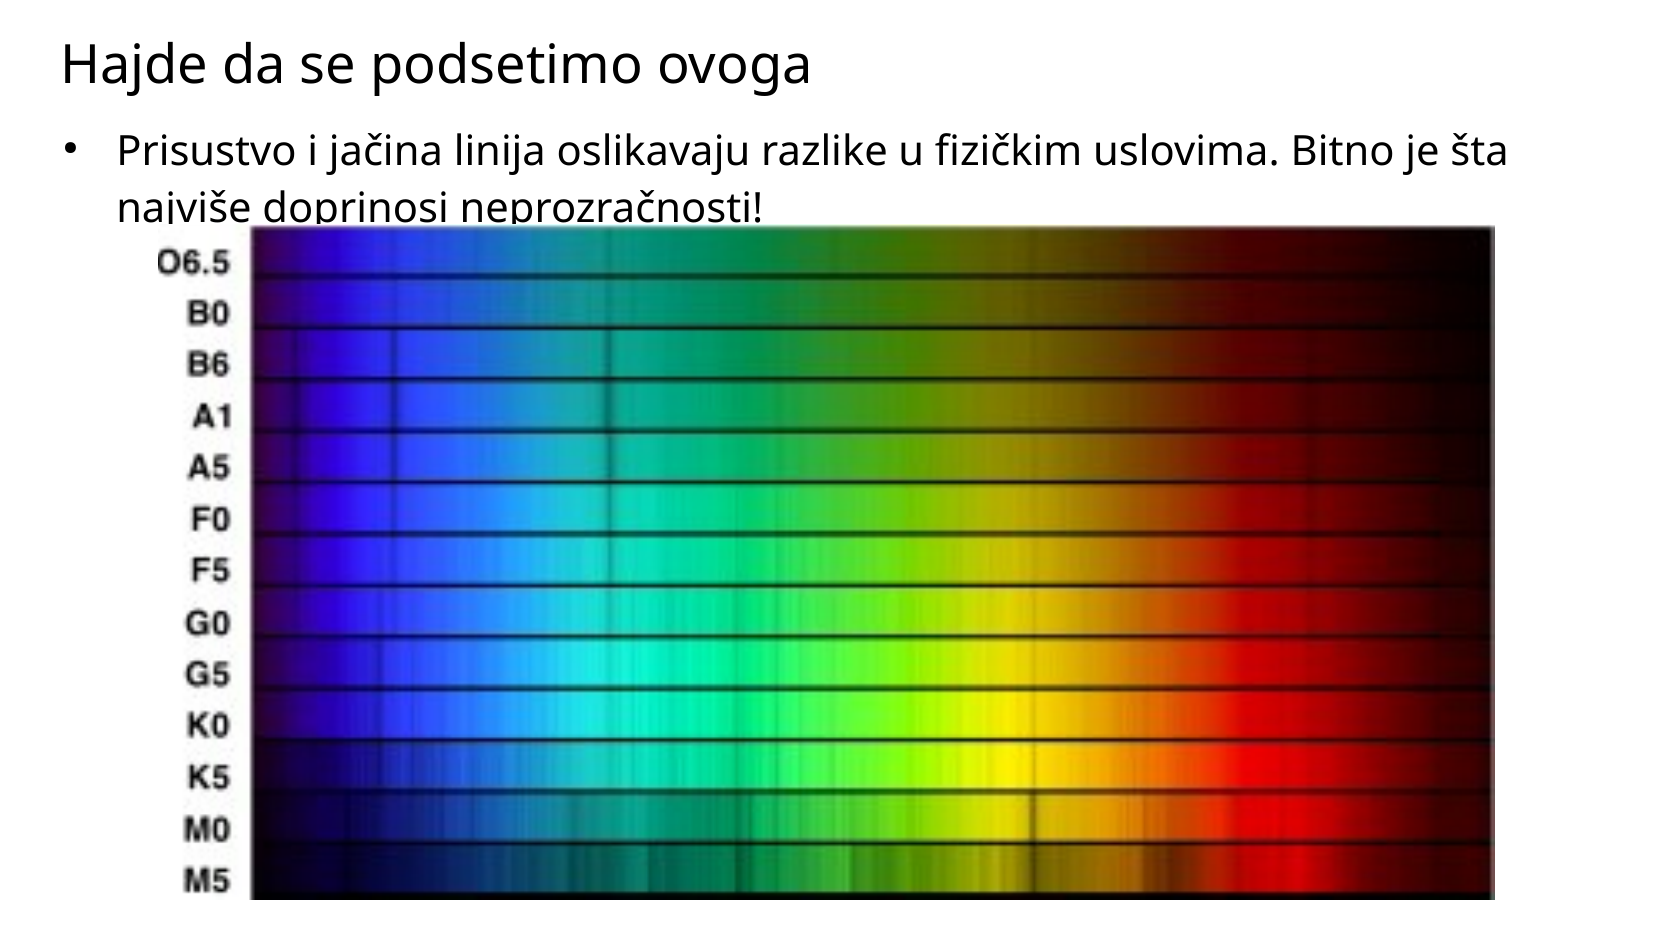

# Hajde da se podsetimo ovoga
Prisustvo i jačina linija oslikavaju razlike u fizičkim uslovima. Bitno je šta najviše doprinosi neprozračnosti!